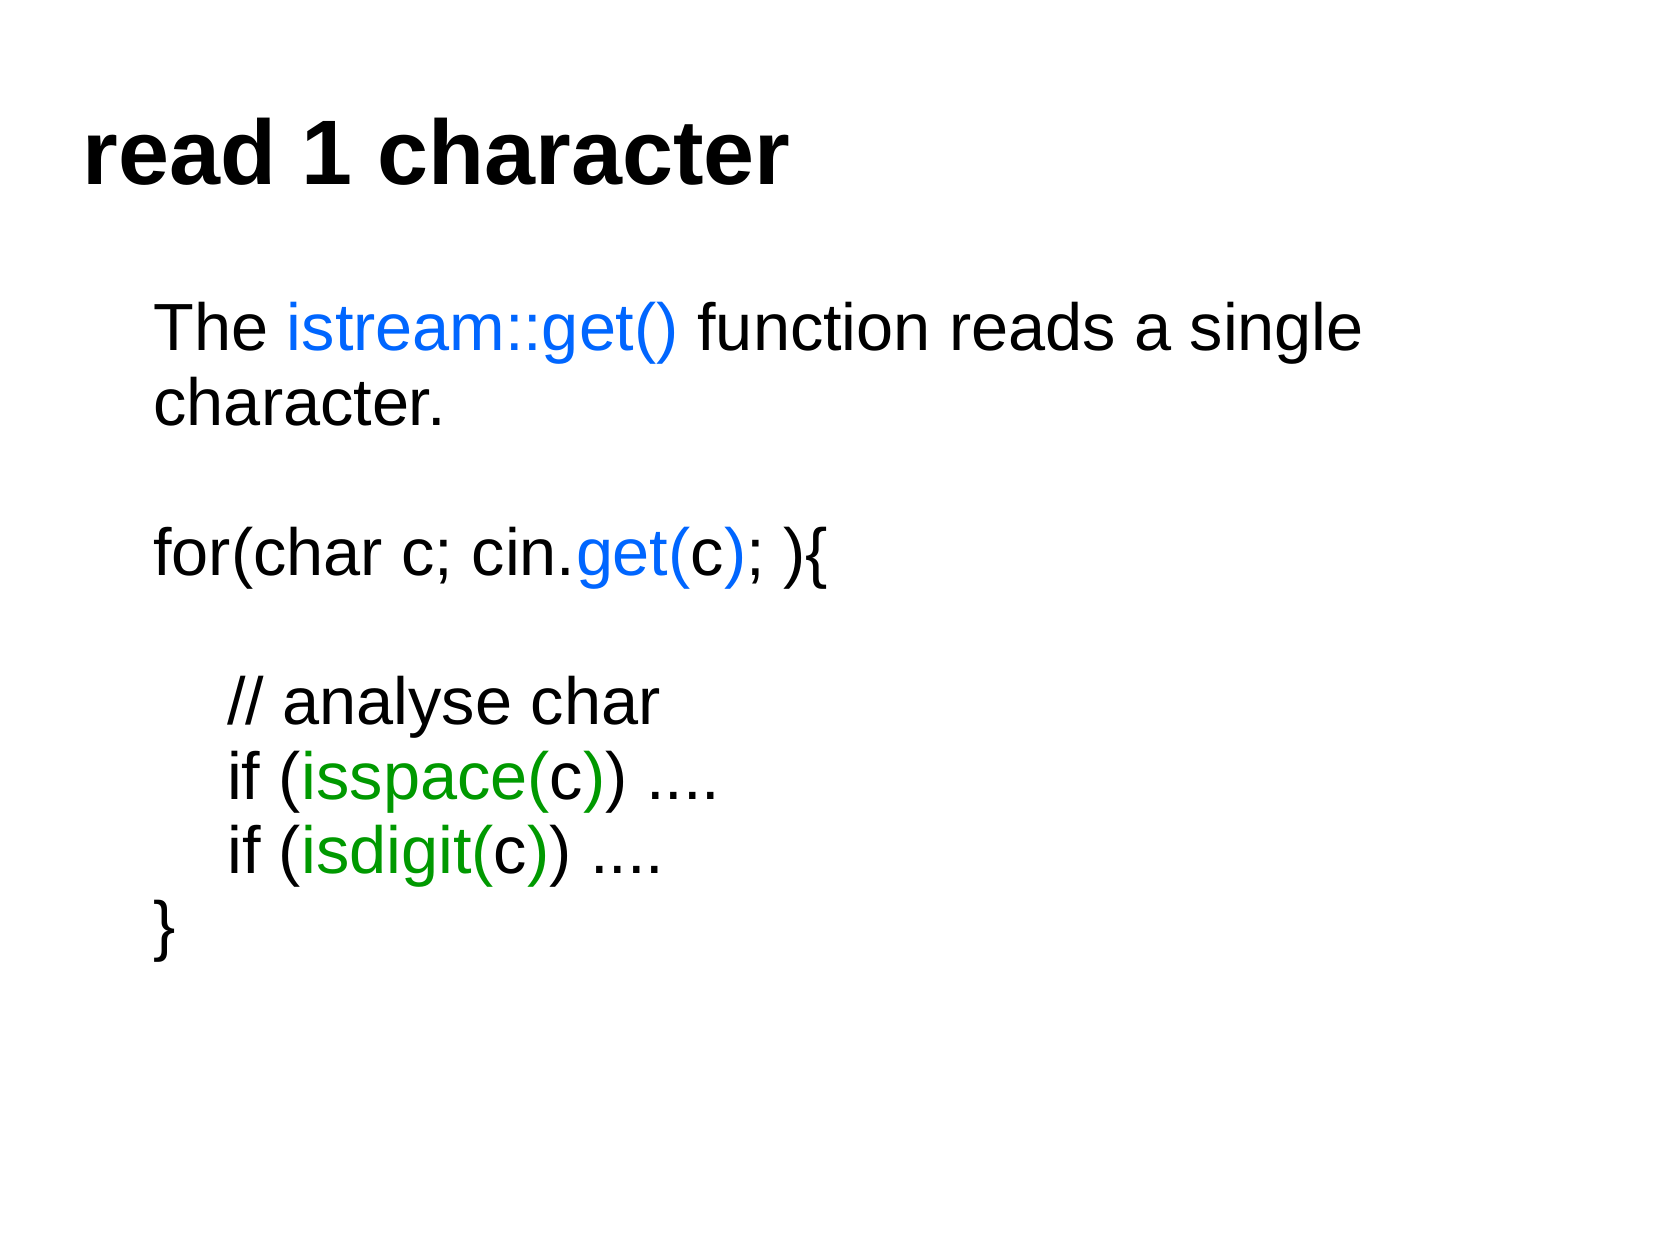

# read 1 character
The istream::get() function reads a single character.
for(char c; cin.get(c); ){
	// analyse char
	if (isspace(c)) ....
 if (isdigit(c)) ....
}